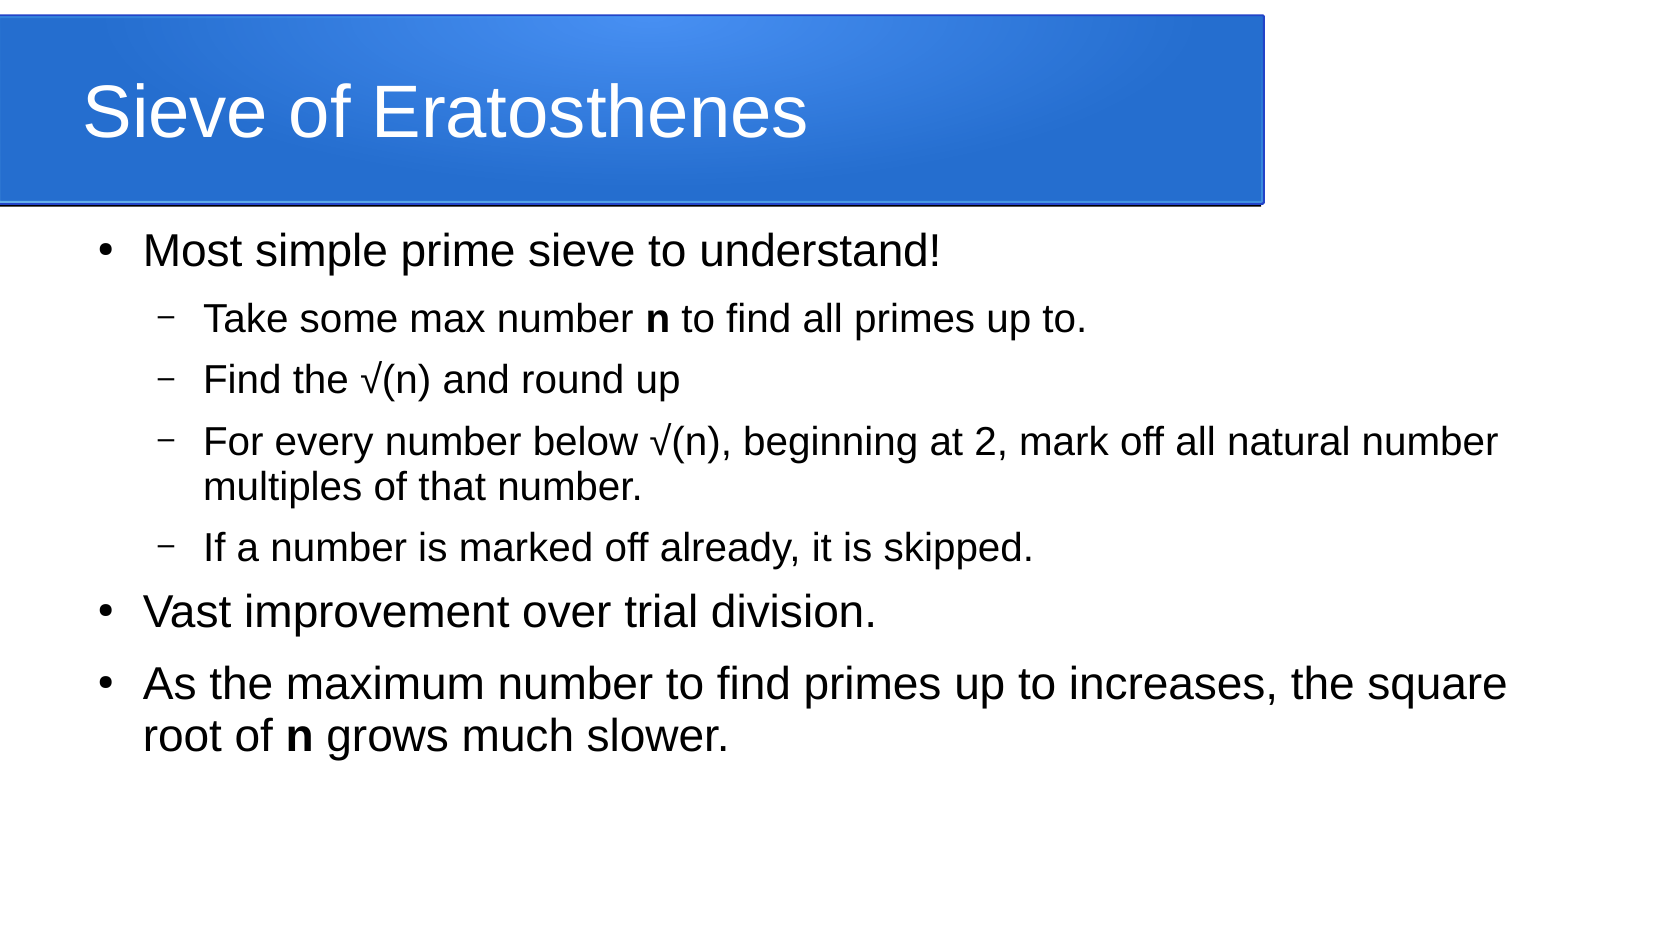

# Sieve of Eratosthenes
Most simple prime sieve to understand!
Take some max number n to find all primes up to.
Find the √(n) and round up
For every number below √(n), beginning at 2, mark off all natural number multiples of that number.
If a number is marked off already, it is skipped.
Vast improvement over trial division.
As the maximum number to find primes up to increases, the square root of n grows much slower.